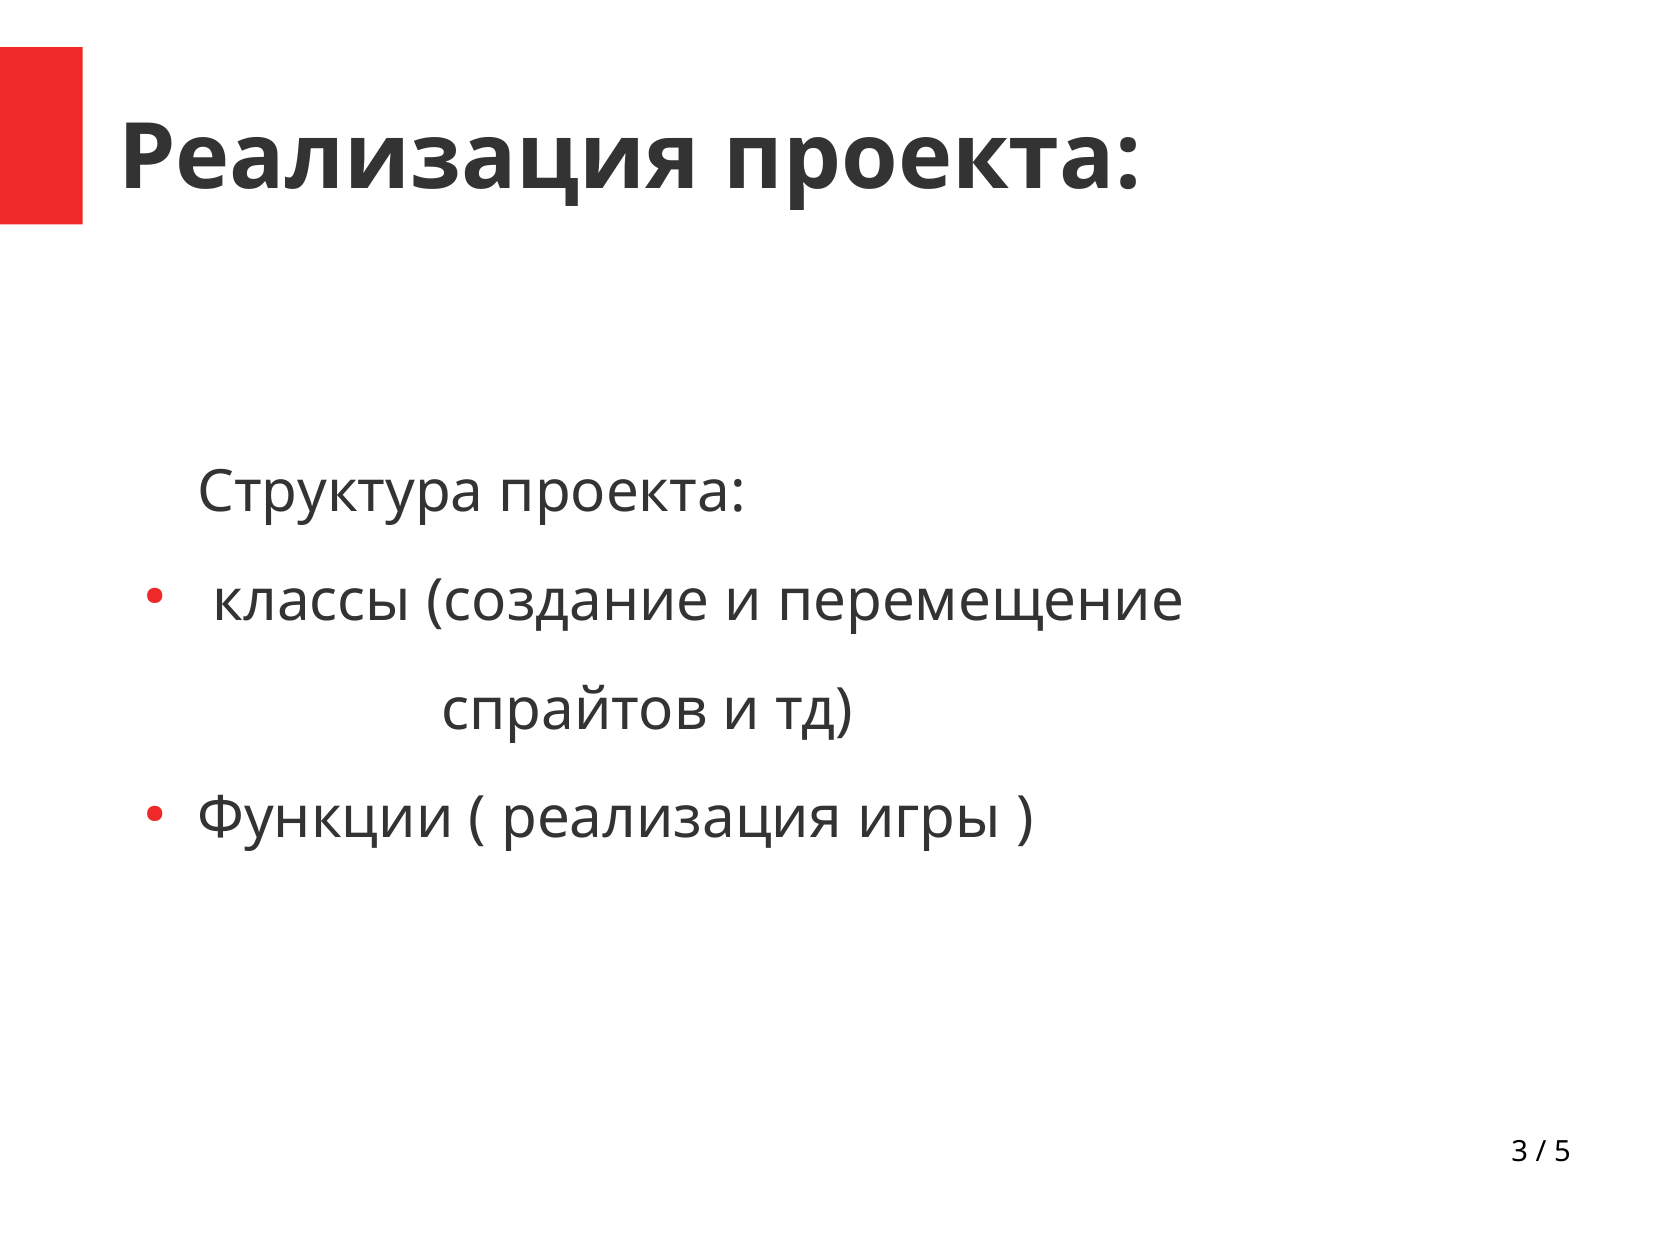

# Реализация проекта:
Структура проекта:
 классы (создание и перемещение
 спрайтов и тд)
Функции ( реализация игры )
3